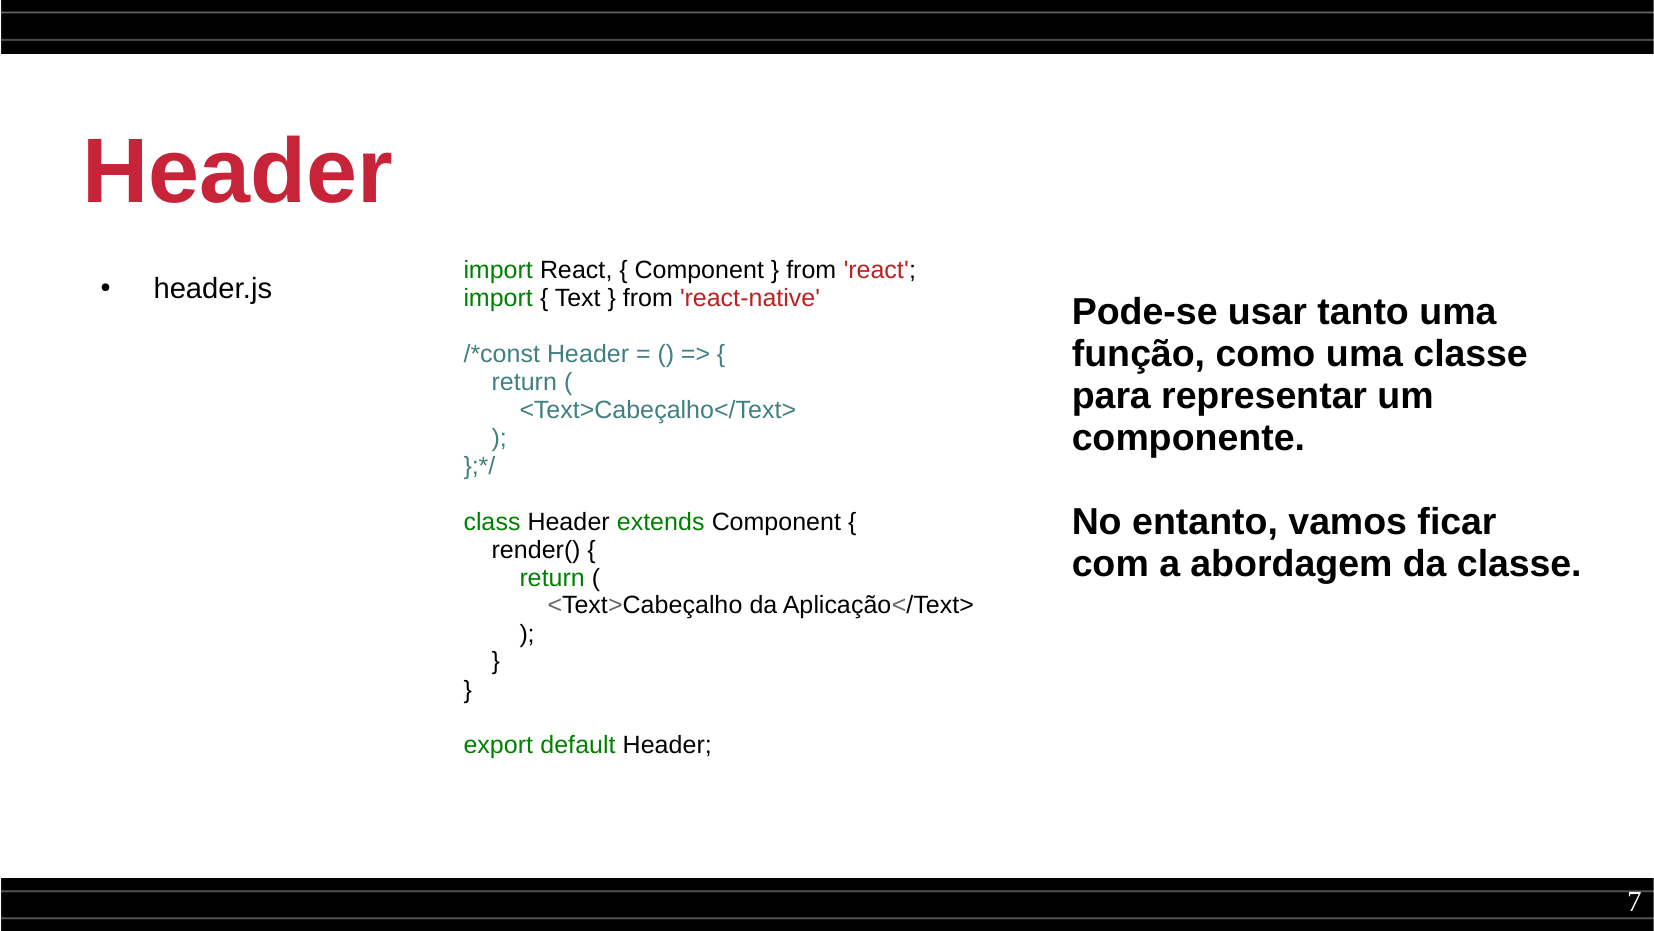

# Header
import React, { Component } from 'react';
import { Text } from 'react-native'
/*const Header = () => {
 return (
 <Text>Cabeçalho</Text>
 );
};*/
class Header extends Component {
 render() {
 return (
 <Text>Cabeçalho da Aplicação</Text>
 );
 }
}
export default Header;
header.js
Pode-se usar tanto uma
função, como uma classe
para representar um
componente.
No entanto, vamos ficar
com a abordagem da classe.